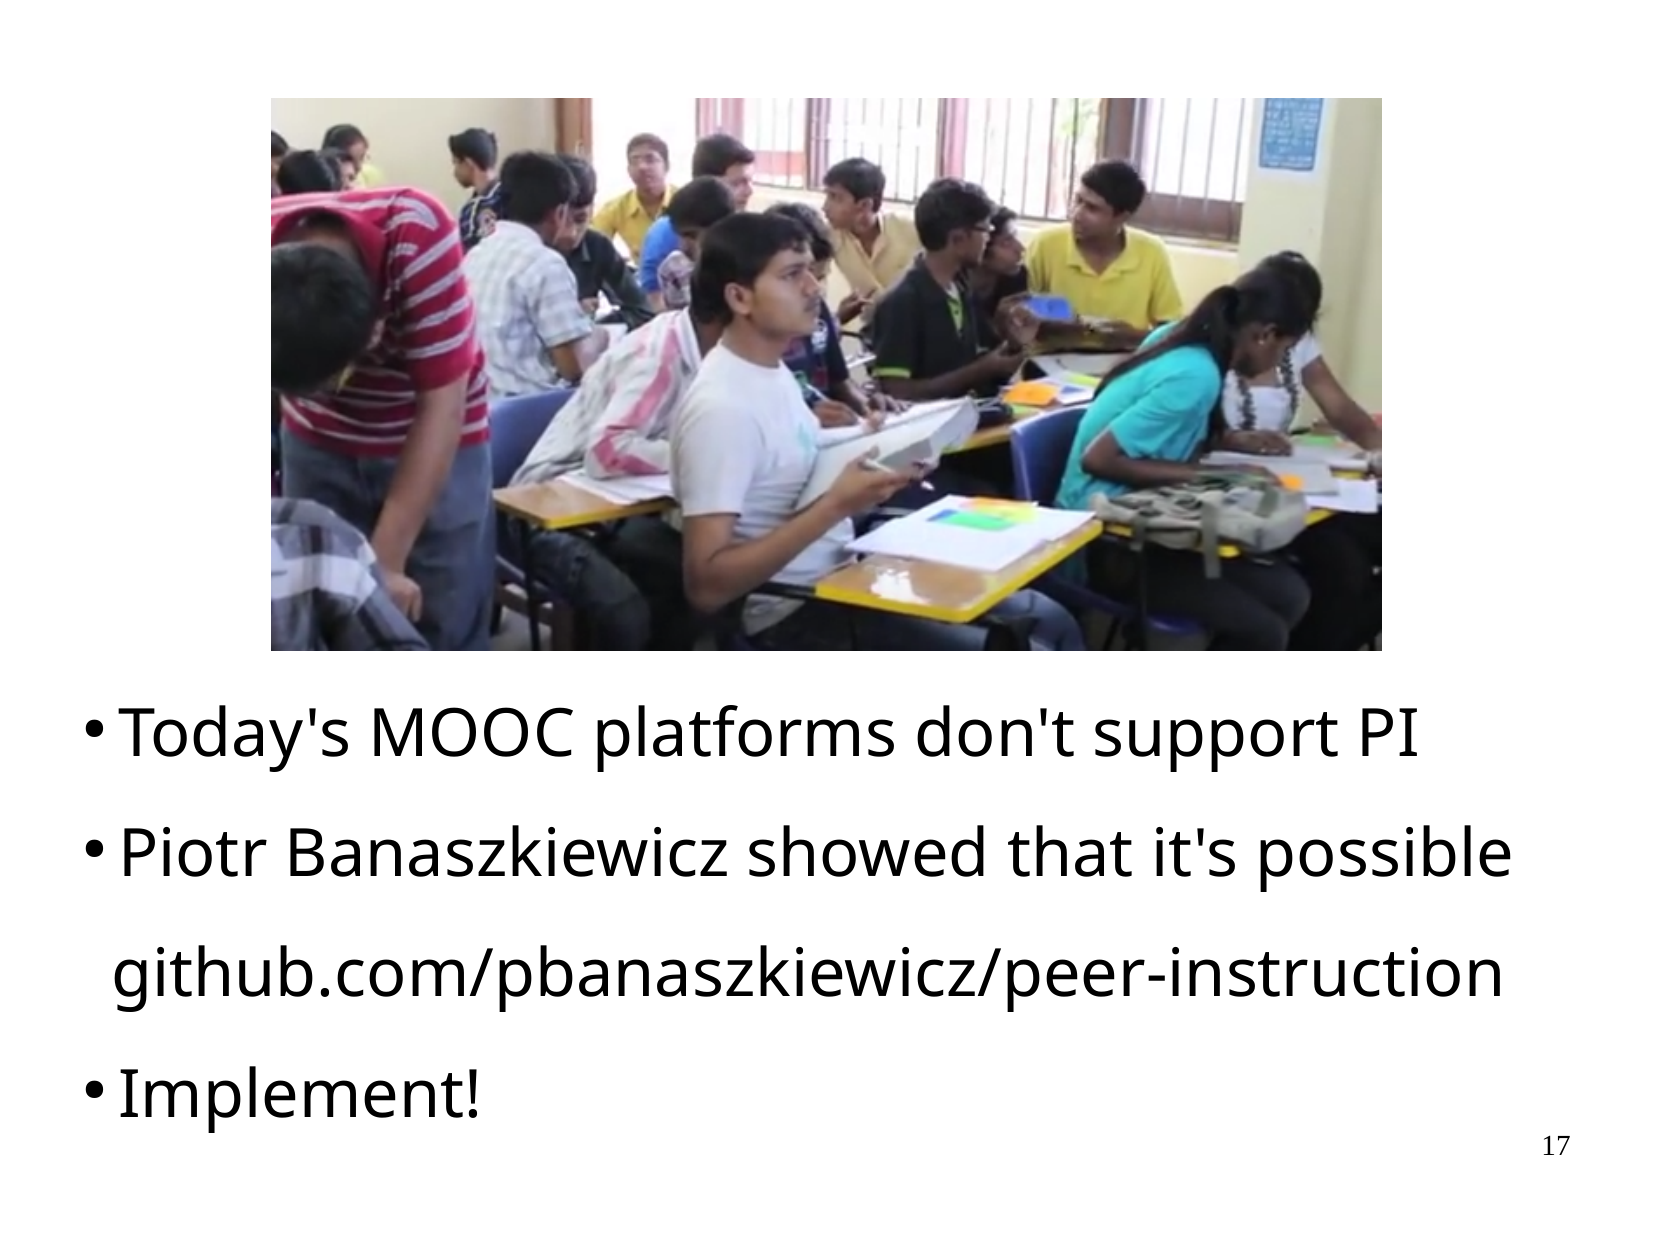

# Today's MOOC platforms don't support PI
Piotr Banaszkiewicz showed that it's possible
github.com/pbanaszkiewicz/peer-instruction
Implement!
17